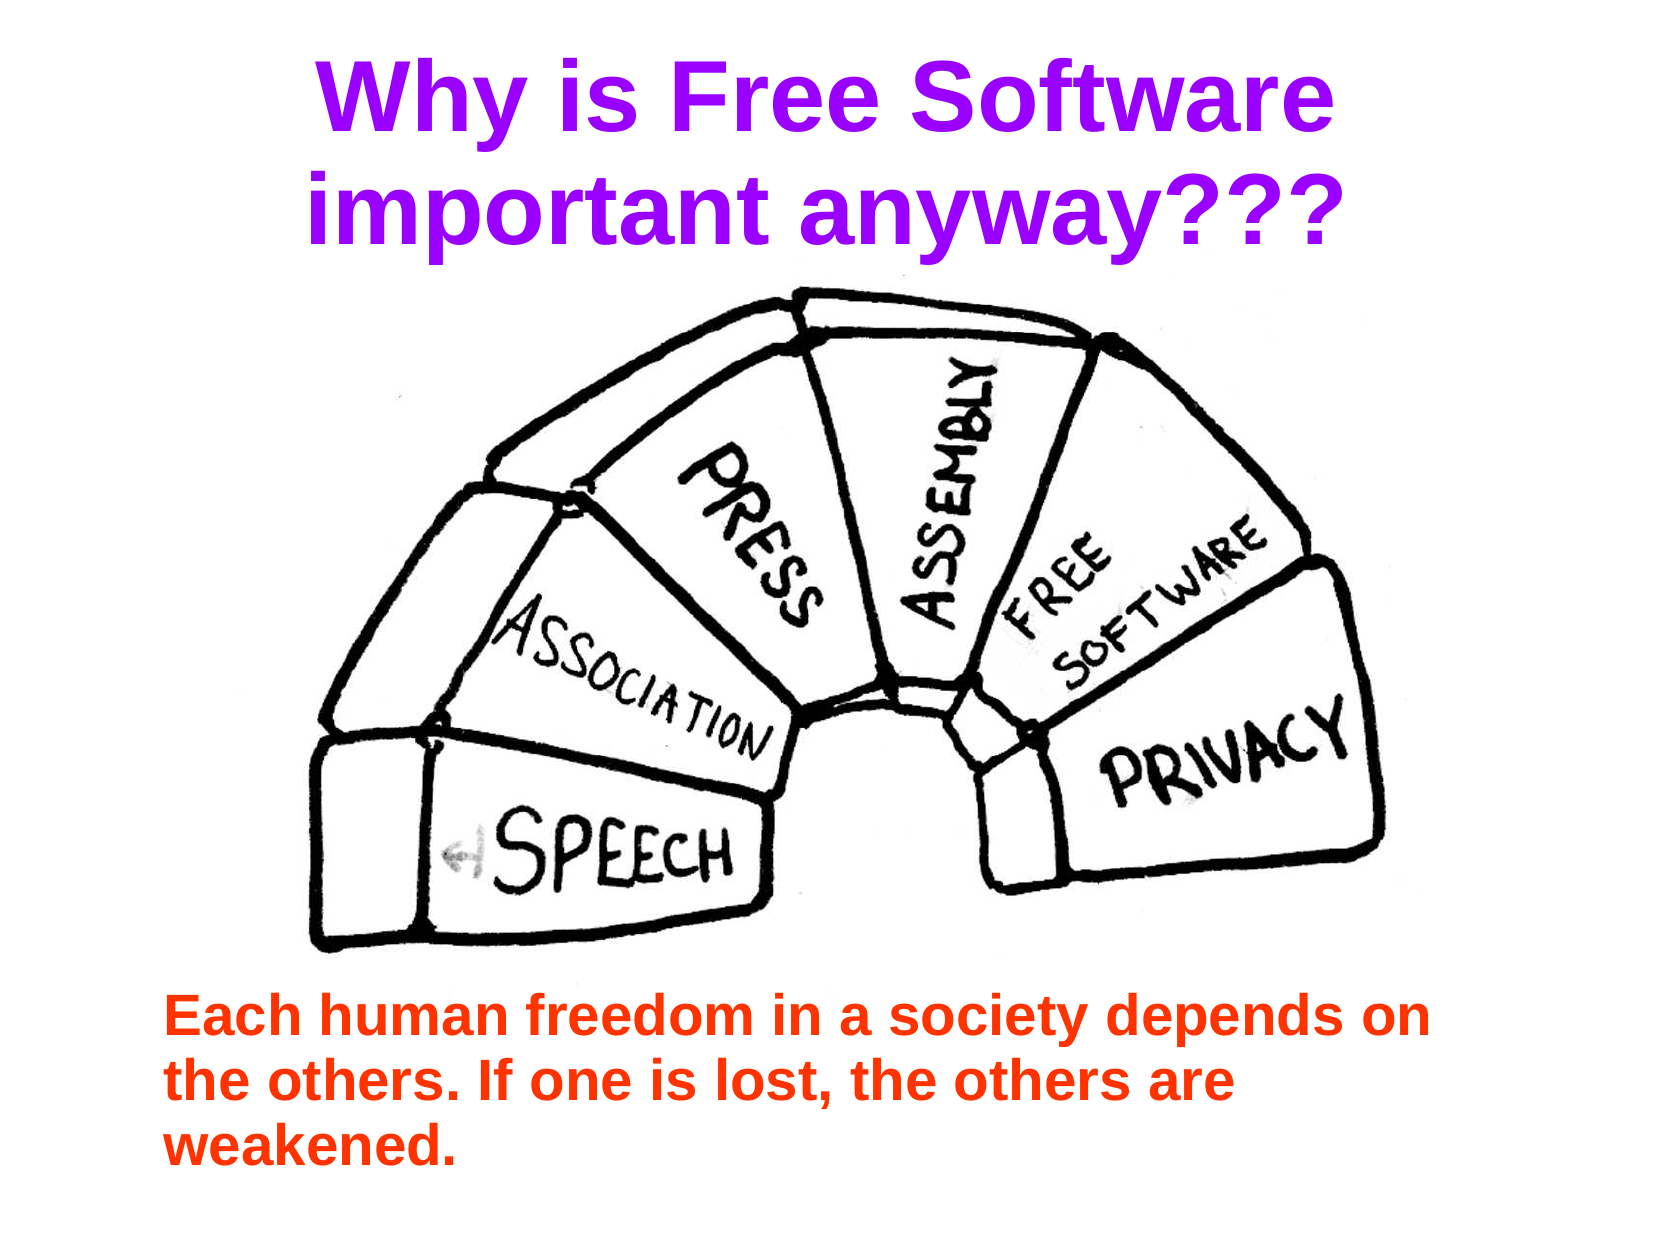

# Why is Free Software important anyway???
Each human freedom in a society depends on the others. If one is lost, the others are weakened.